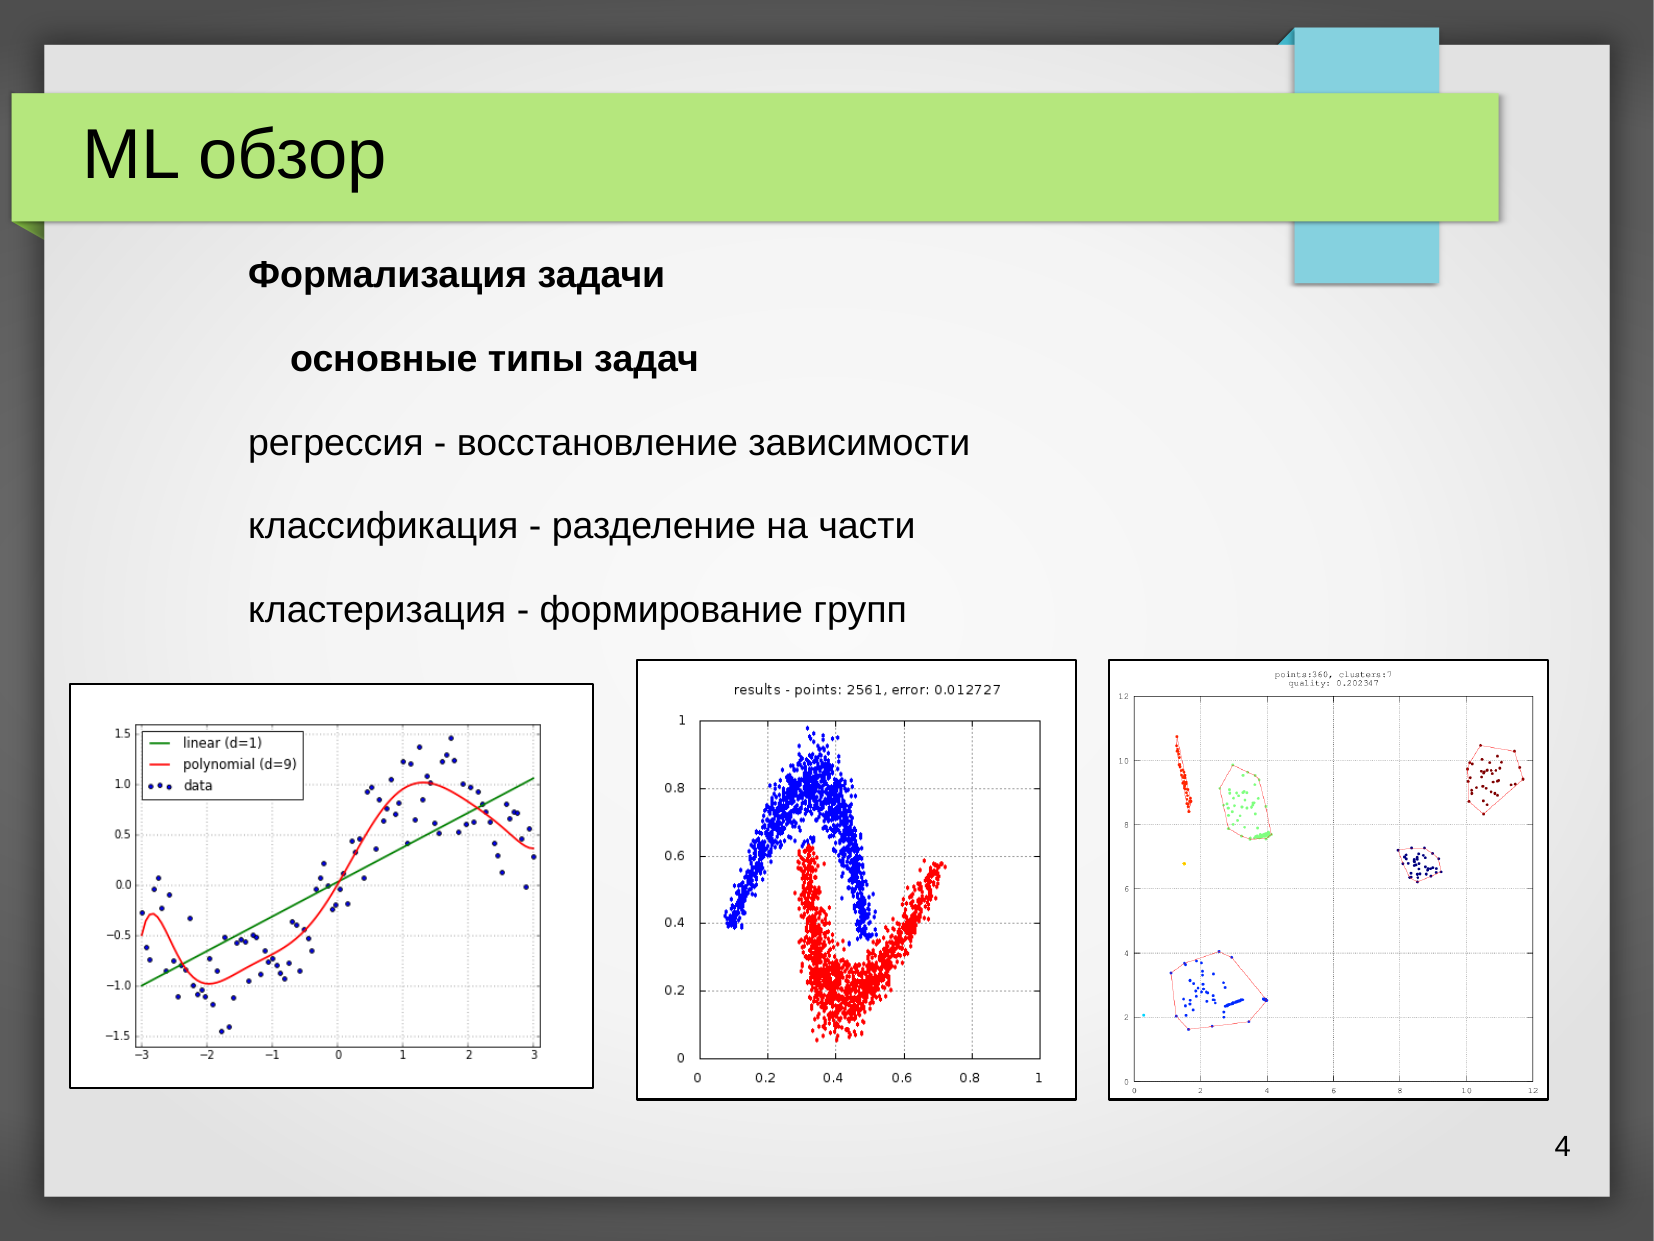

# ML обзор
Формализация задачи
 основные типы задач
регрессия - восстановление зависимости
классификация - разделение на части
кластеризация - формирование групп
4